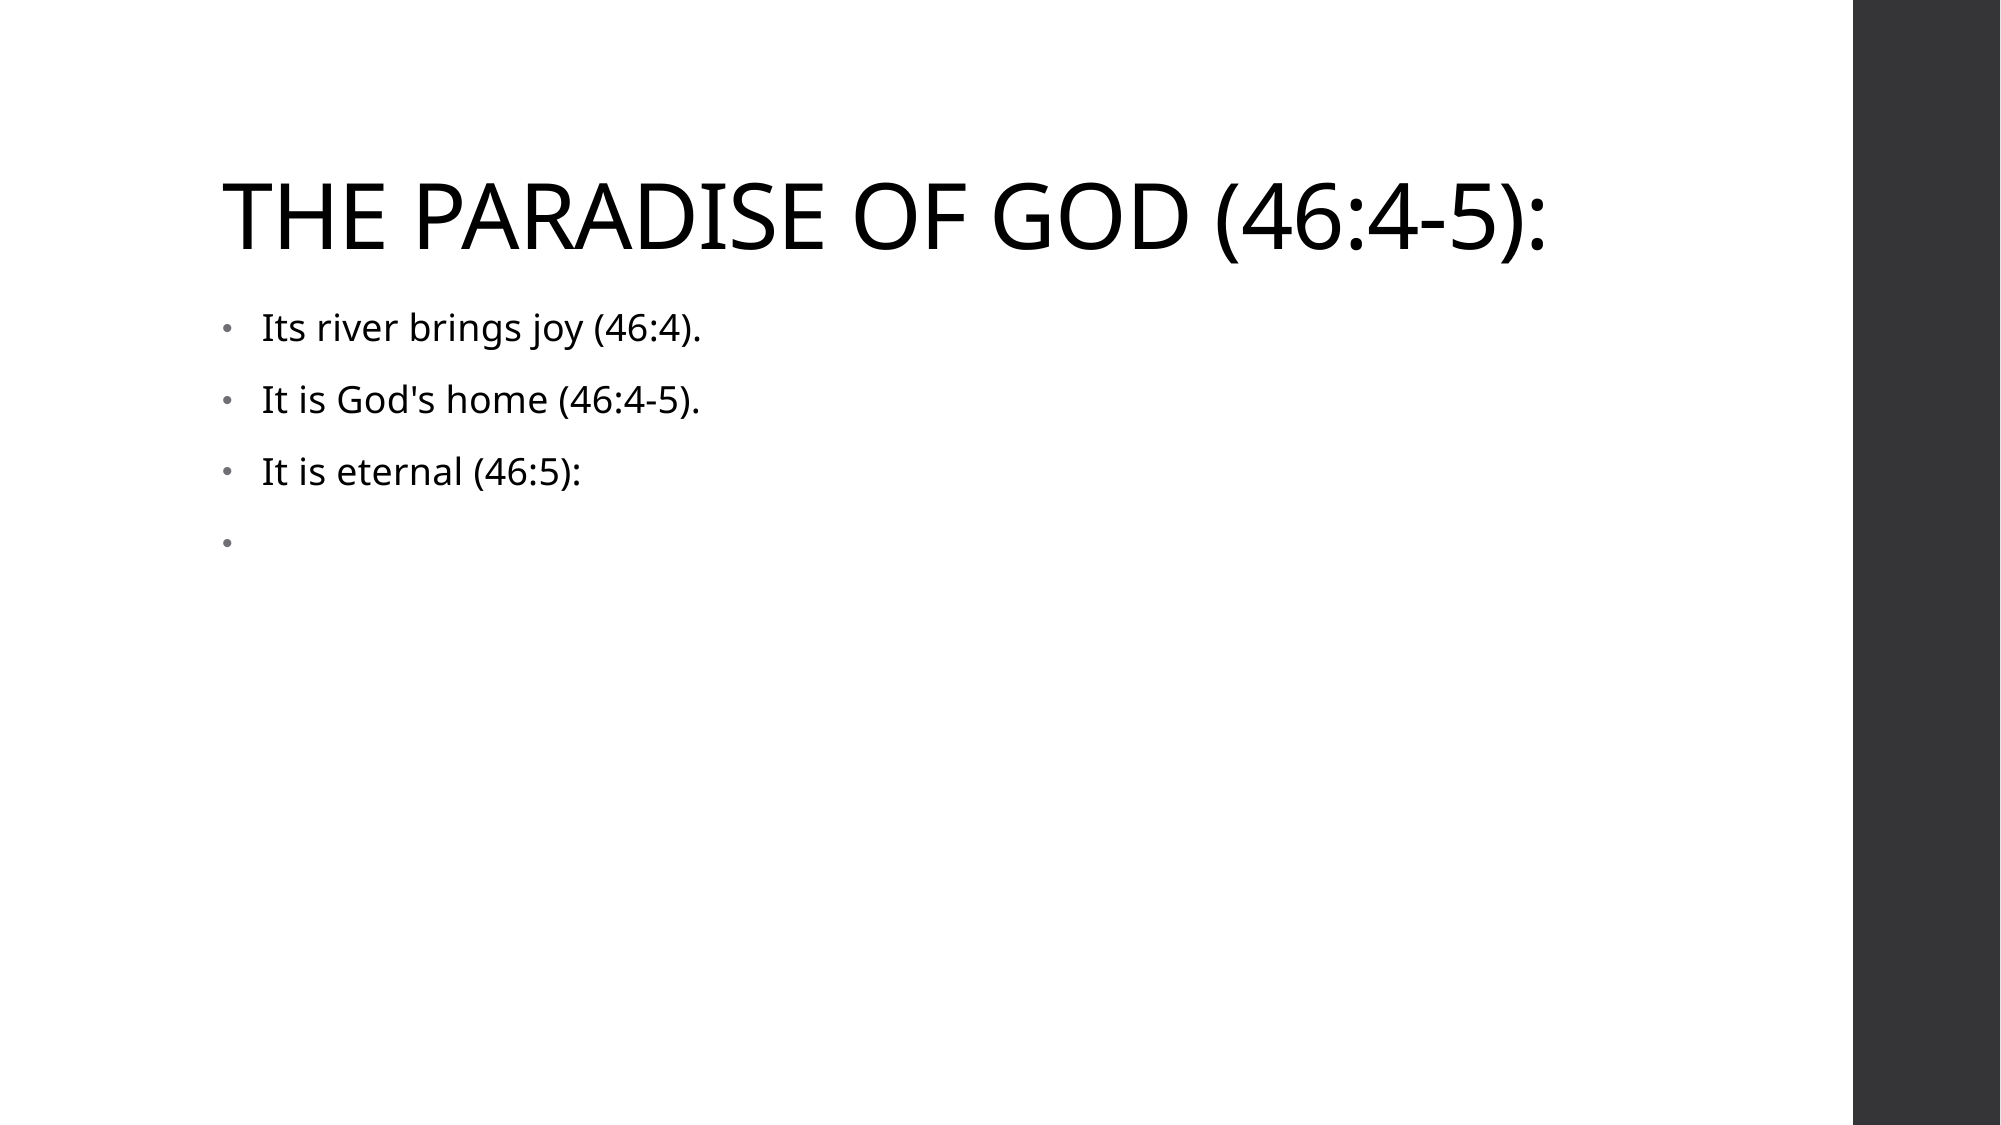

# THE PARADISE OF GOD (46:4-5):
 Its river brings joy (46:4).
 It is God's home (46:4-5).
 It is eternal (46:5):